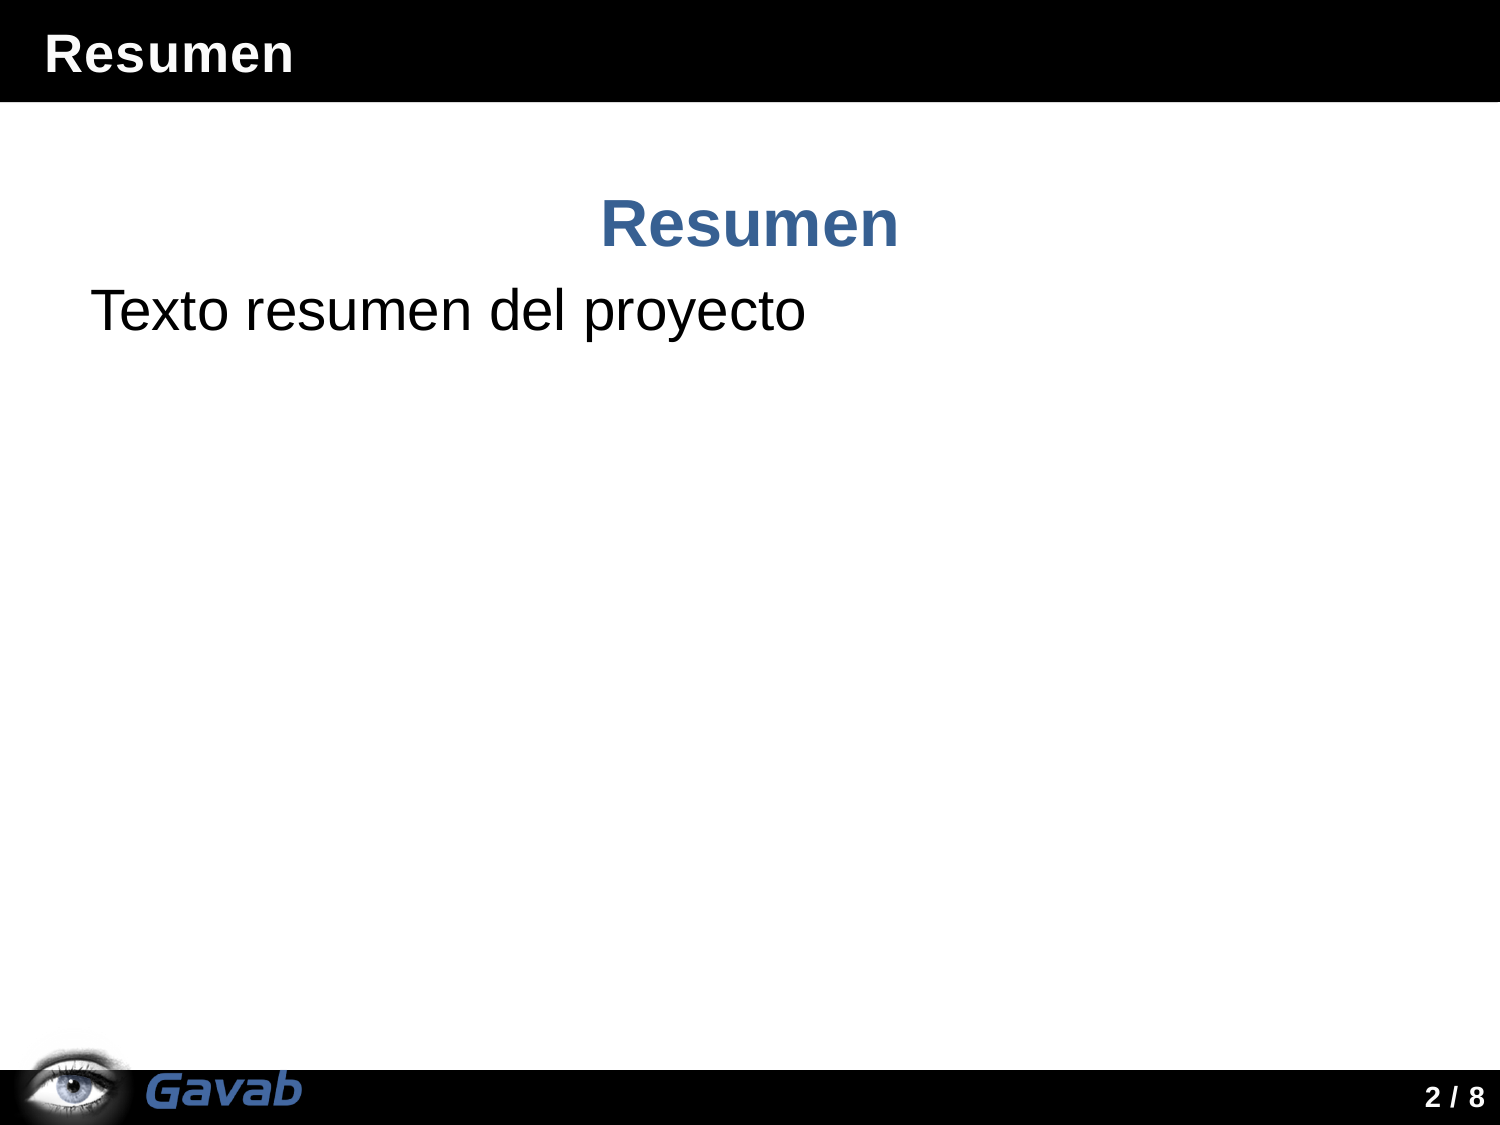

Resumen
# Resumen
Texto resumen del proyecto